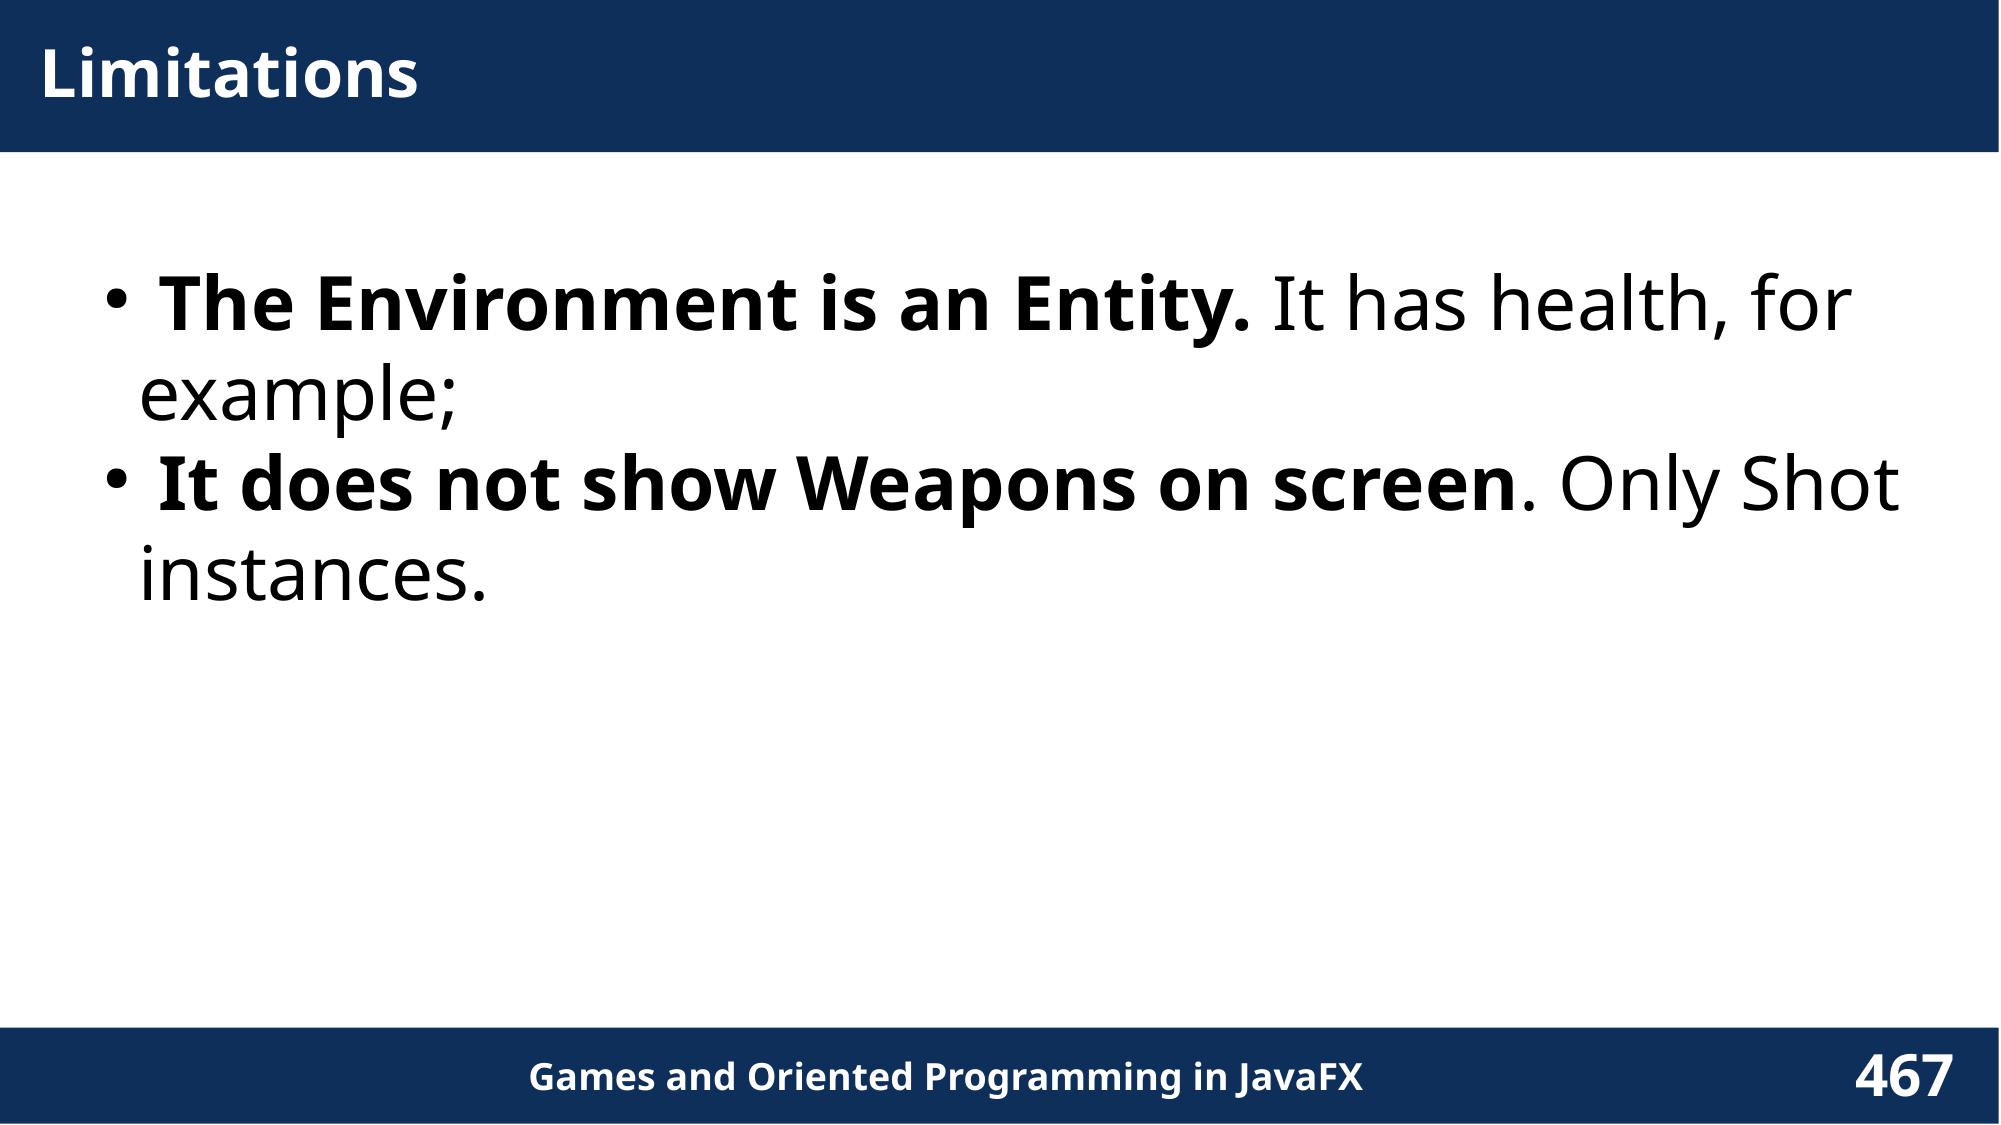

Limitations
 The Environment is an Entity. It has health, for example;
 It does not show Weapons on screen. Only Shot instances.